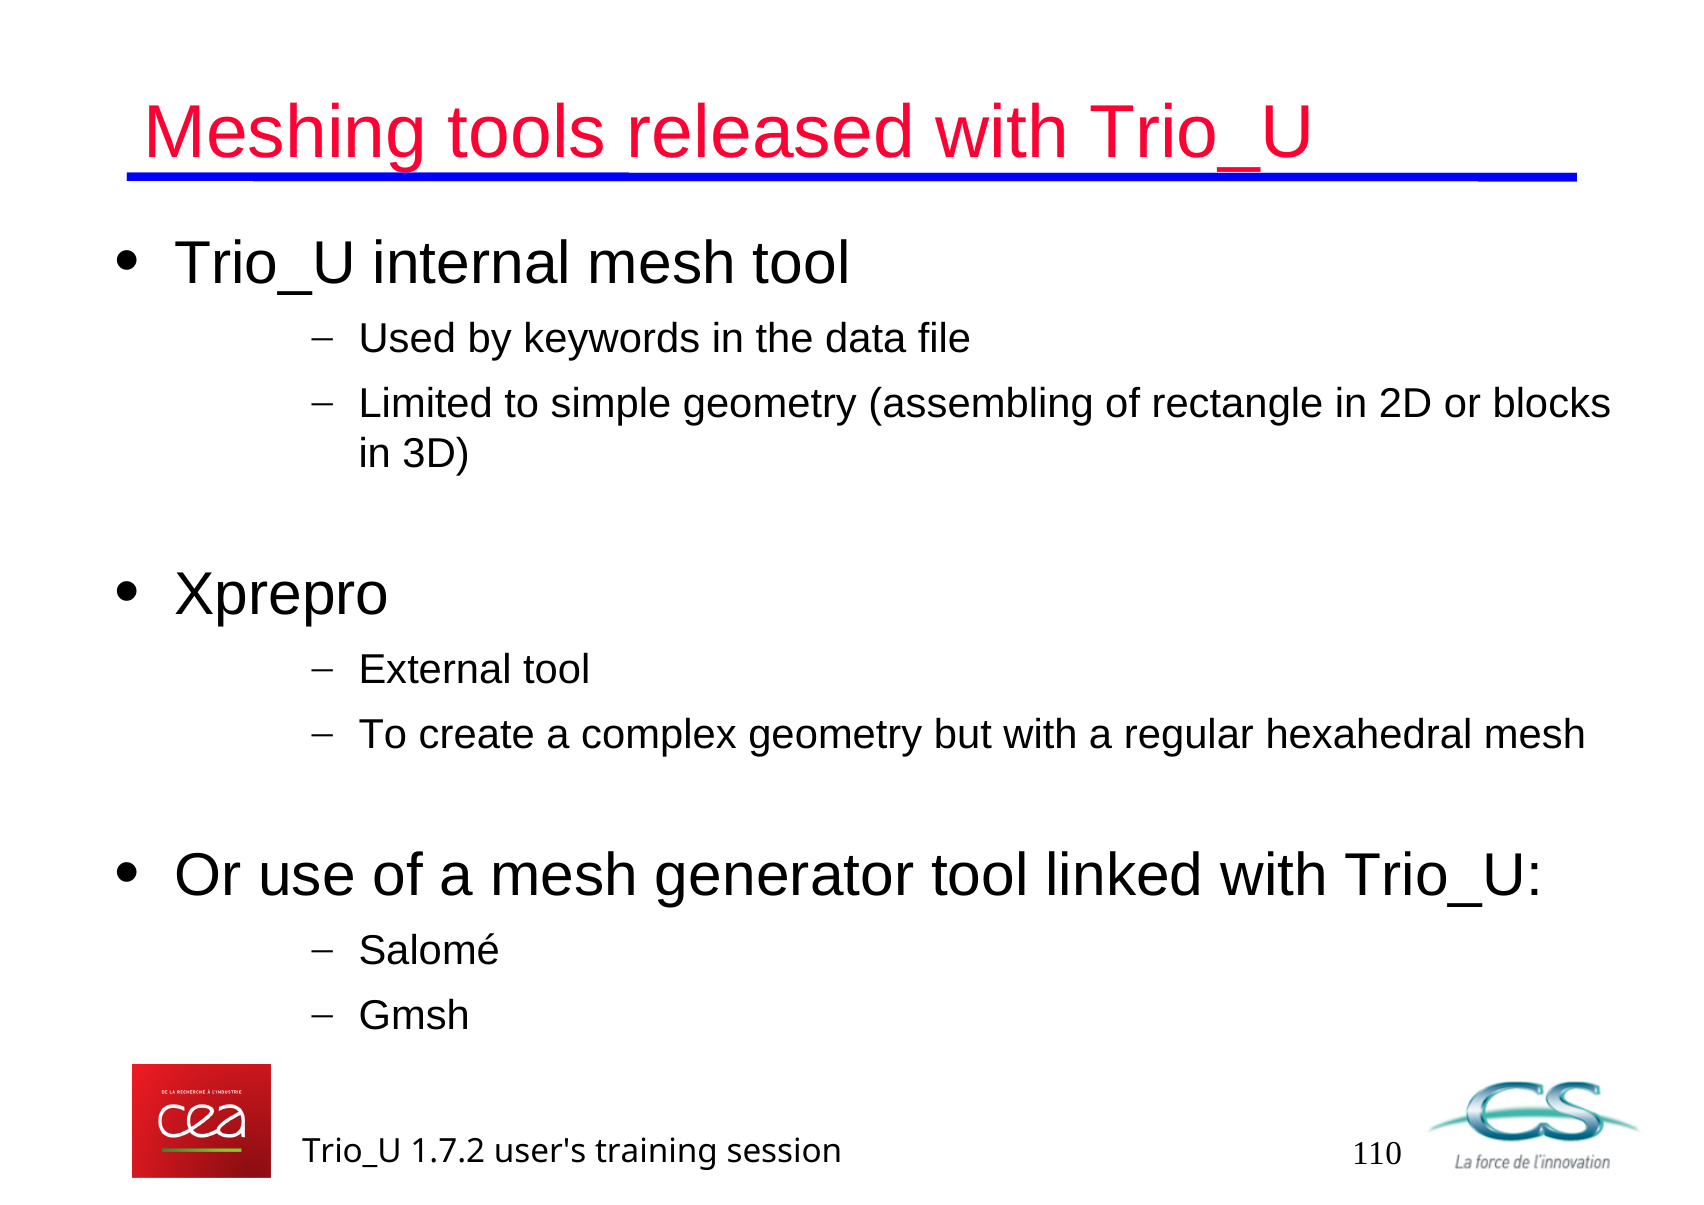

# Meshing tools released with Trio_U
Trio_U internal mesh tool
Used by keywords in the data file
Limited to simple geometry (assembling of rectangle in 2D or blocks in 3D)
Xprepro
External tool
To create a complex geometry but with a regular hexahedral mesh
Or use of a mesh generator tool linked with Trio_U:
Salomé
Gmsh
Trio_U 1.7.2 user's training session
110